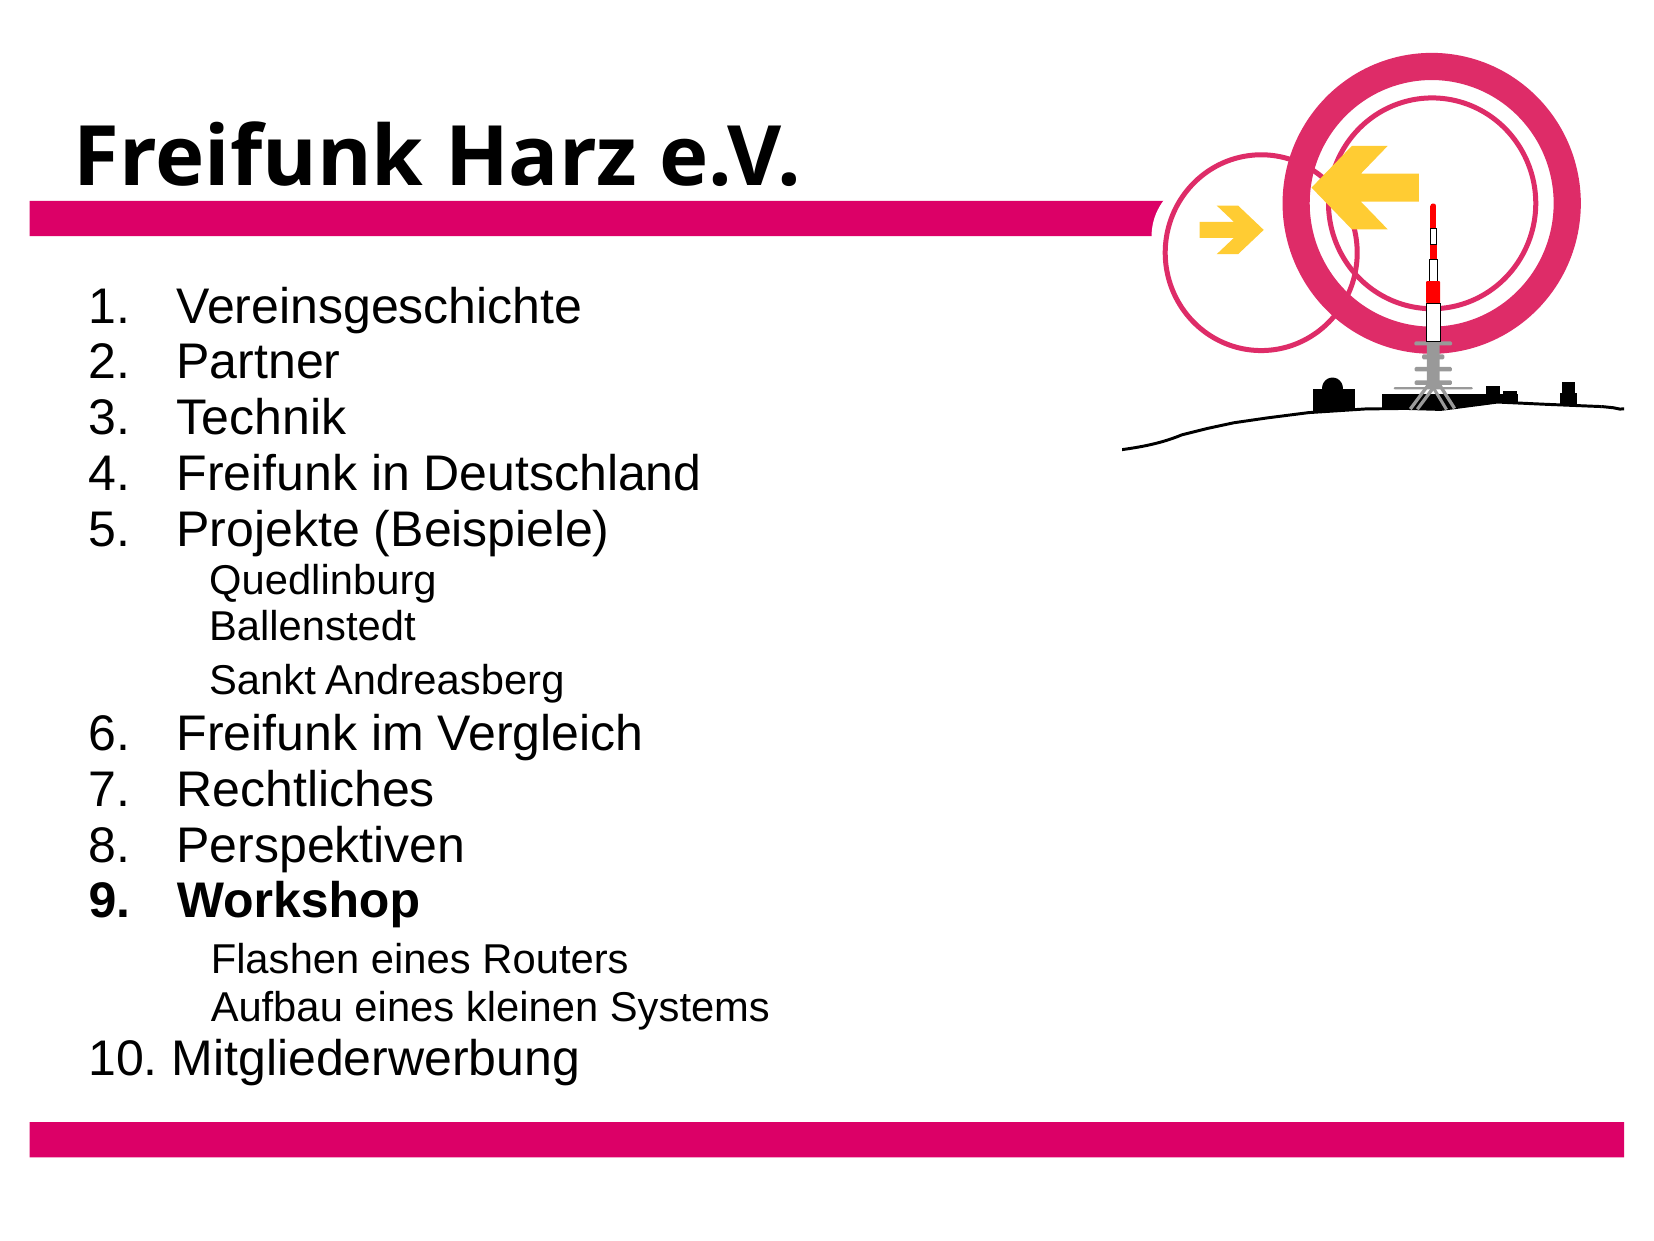

# 1. 	Vereinsgeschichte
2. 	Partner
3. 	Technik
4. 	Freifunk in Deutschland
5. 	Projekte (Beispiele)
		Quedlinburg
		Ballenstedt
		Sankt Andreasberg
6. 	Freifunk im Vergleich
7. 	Rechtliches
8. 	Perspektiven
9. 	Workshop
	Flashen eines Routers
	Aufbau eines kleinen Systems
10. Mitgliederwerbung